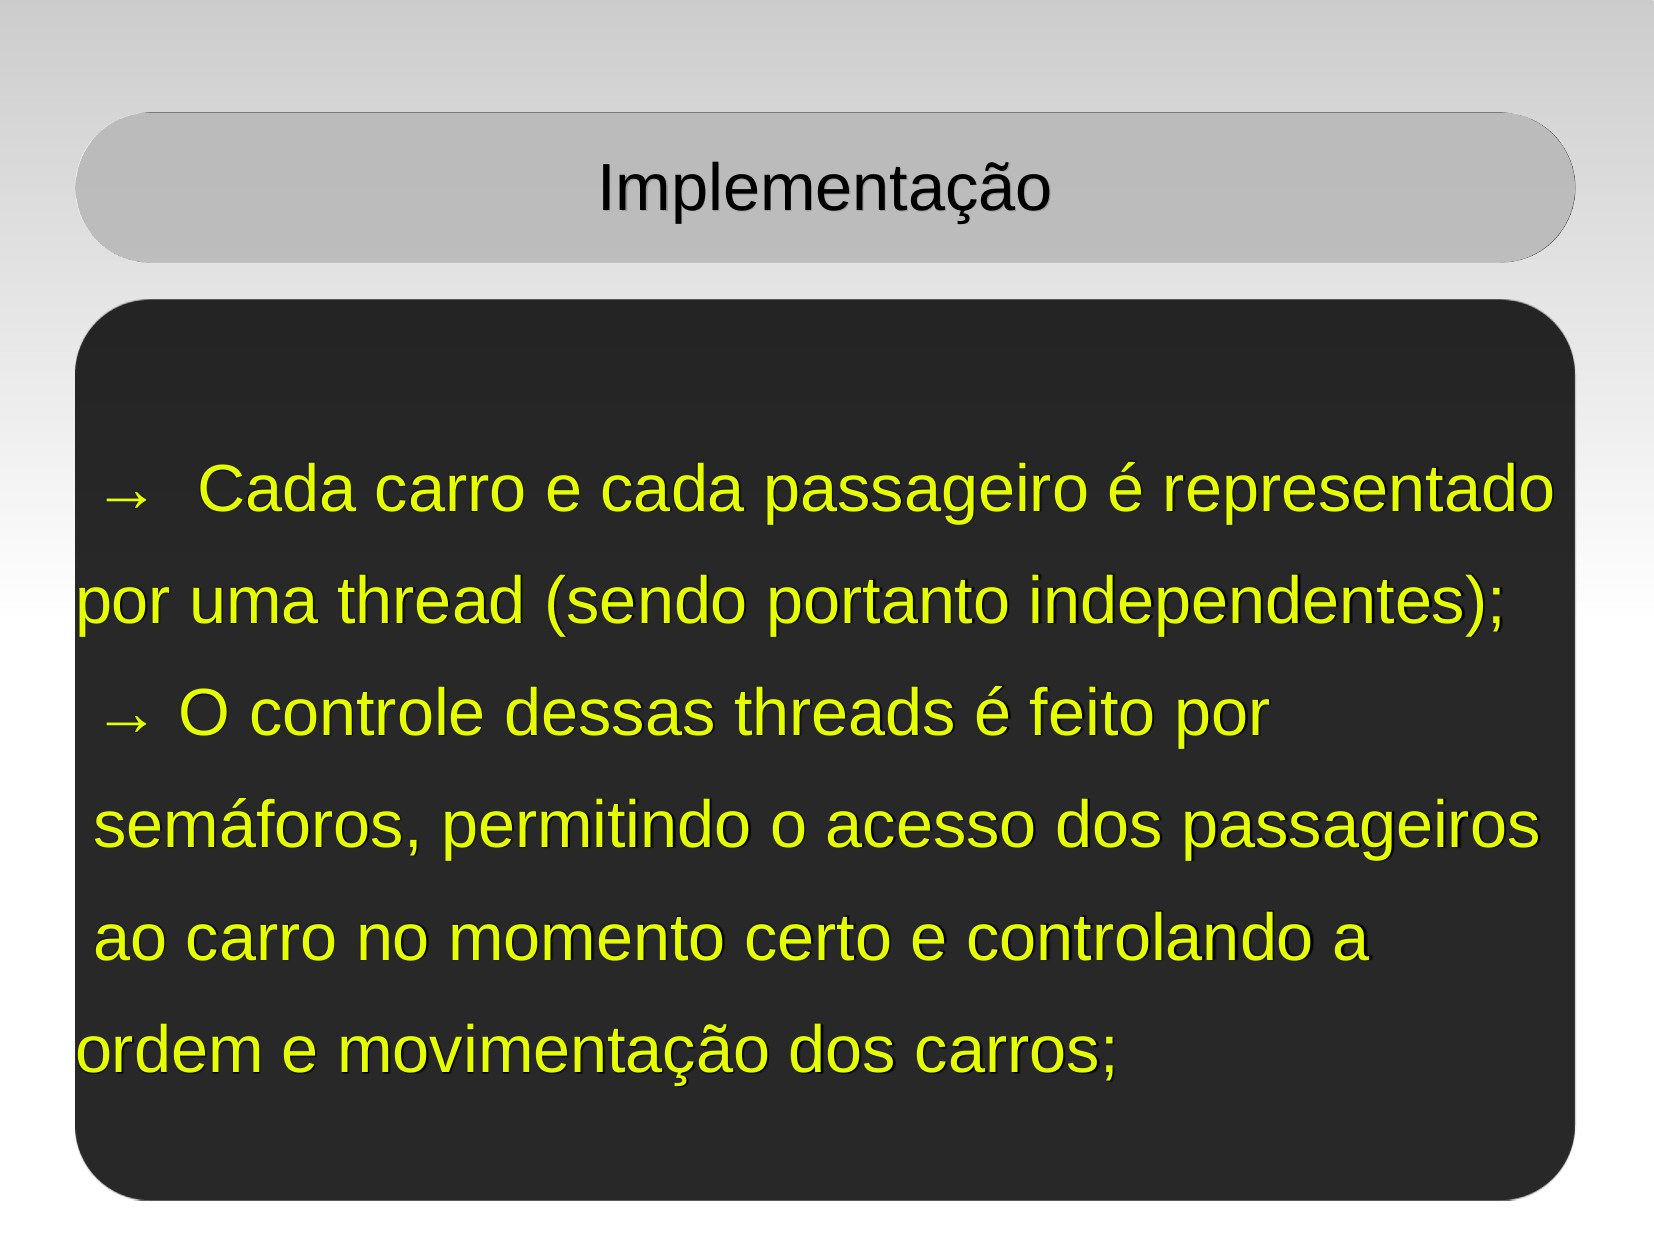

Implementação
 → Cada carro e cada passageiro é representado por uma thread (sendo portanto independentes);
 → O controle dessas threads é feito por semáforos, permitindo o acesso dos passageiros ao carro no momento certo e controlando a ordem e movimentação dos carros;